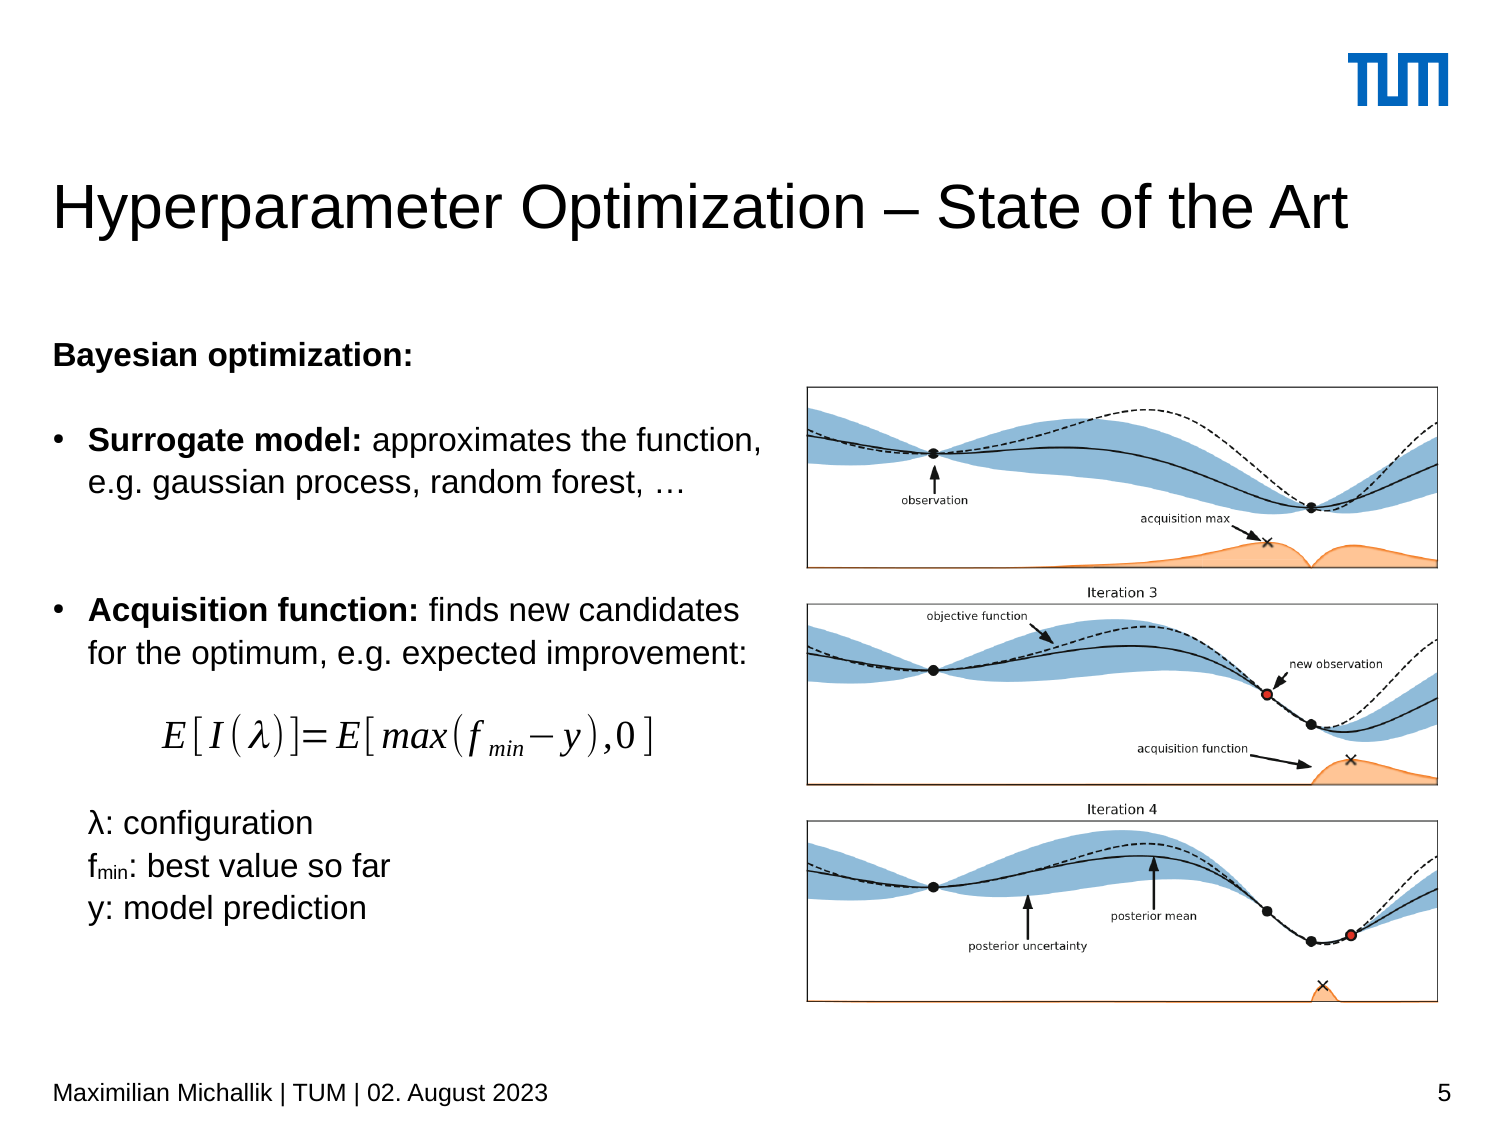

# Hyperparameter Optimization – State of the Art
Bayesian optimization:
Surrogate model: approximates the function,
e.g. gaussian process, random forest, …
Acquisition function: finds new candidates for the optimum, e.g. expected improvement:
λ: configuration
fmin: best value so far
y: model prediction
Maximilian Michallik | TUM | 02. August 2023
5